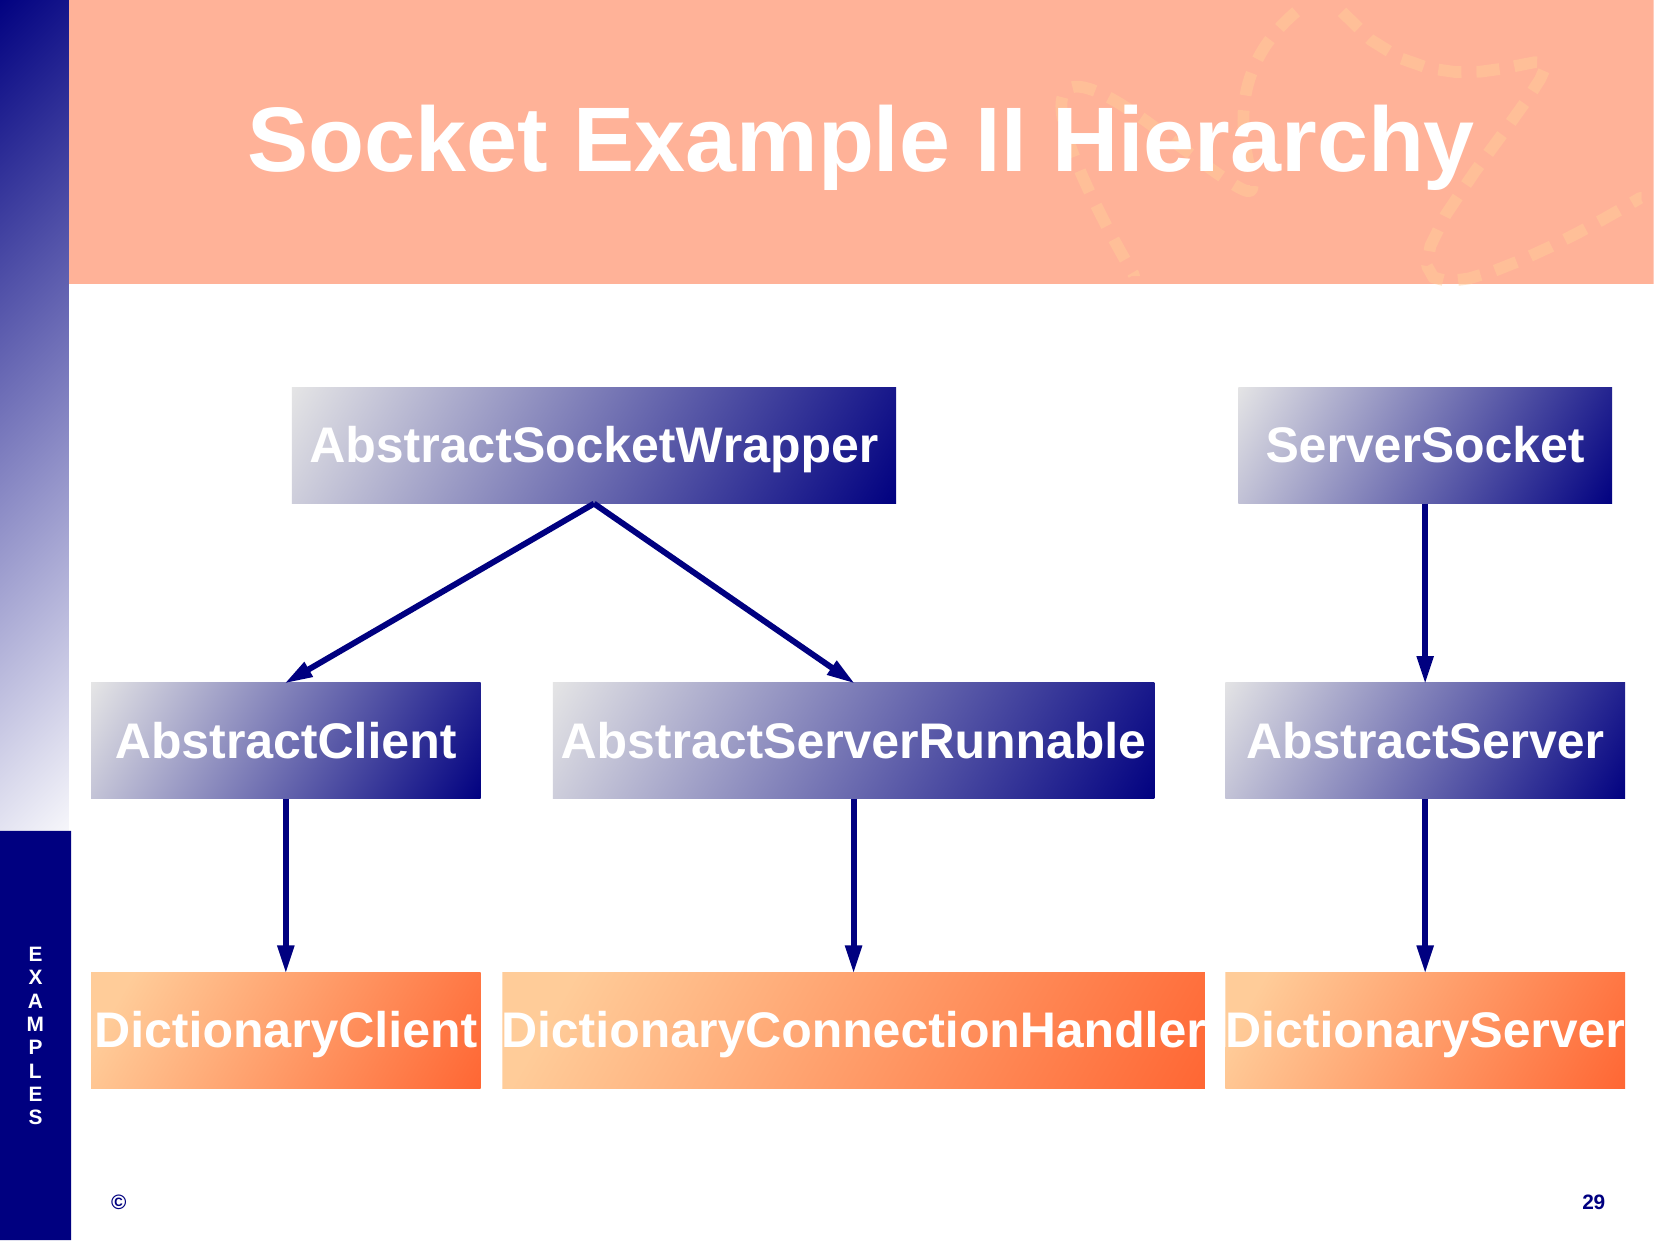

# Socket Example II Hierarchy
AbstractSocketWrapper
ServerSocket
AbstractClient
AbstractServerRunnable
AbstractServer
E
X
A
M
P
L
E
S
DictionaryClient
DictionaryConnectionHandler
DictionaryServer